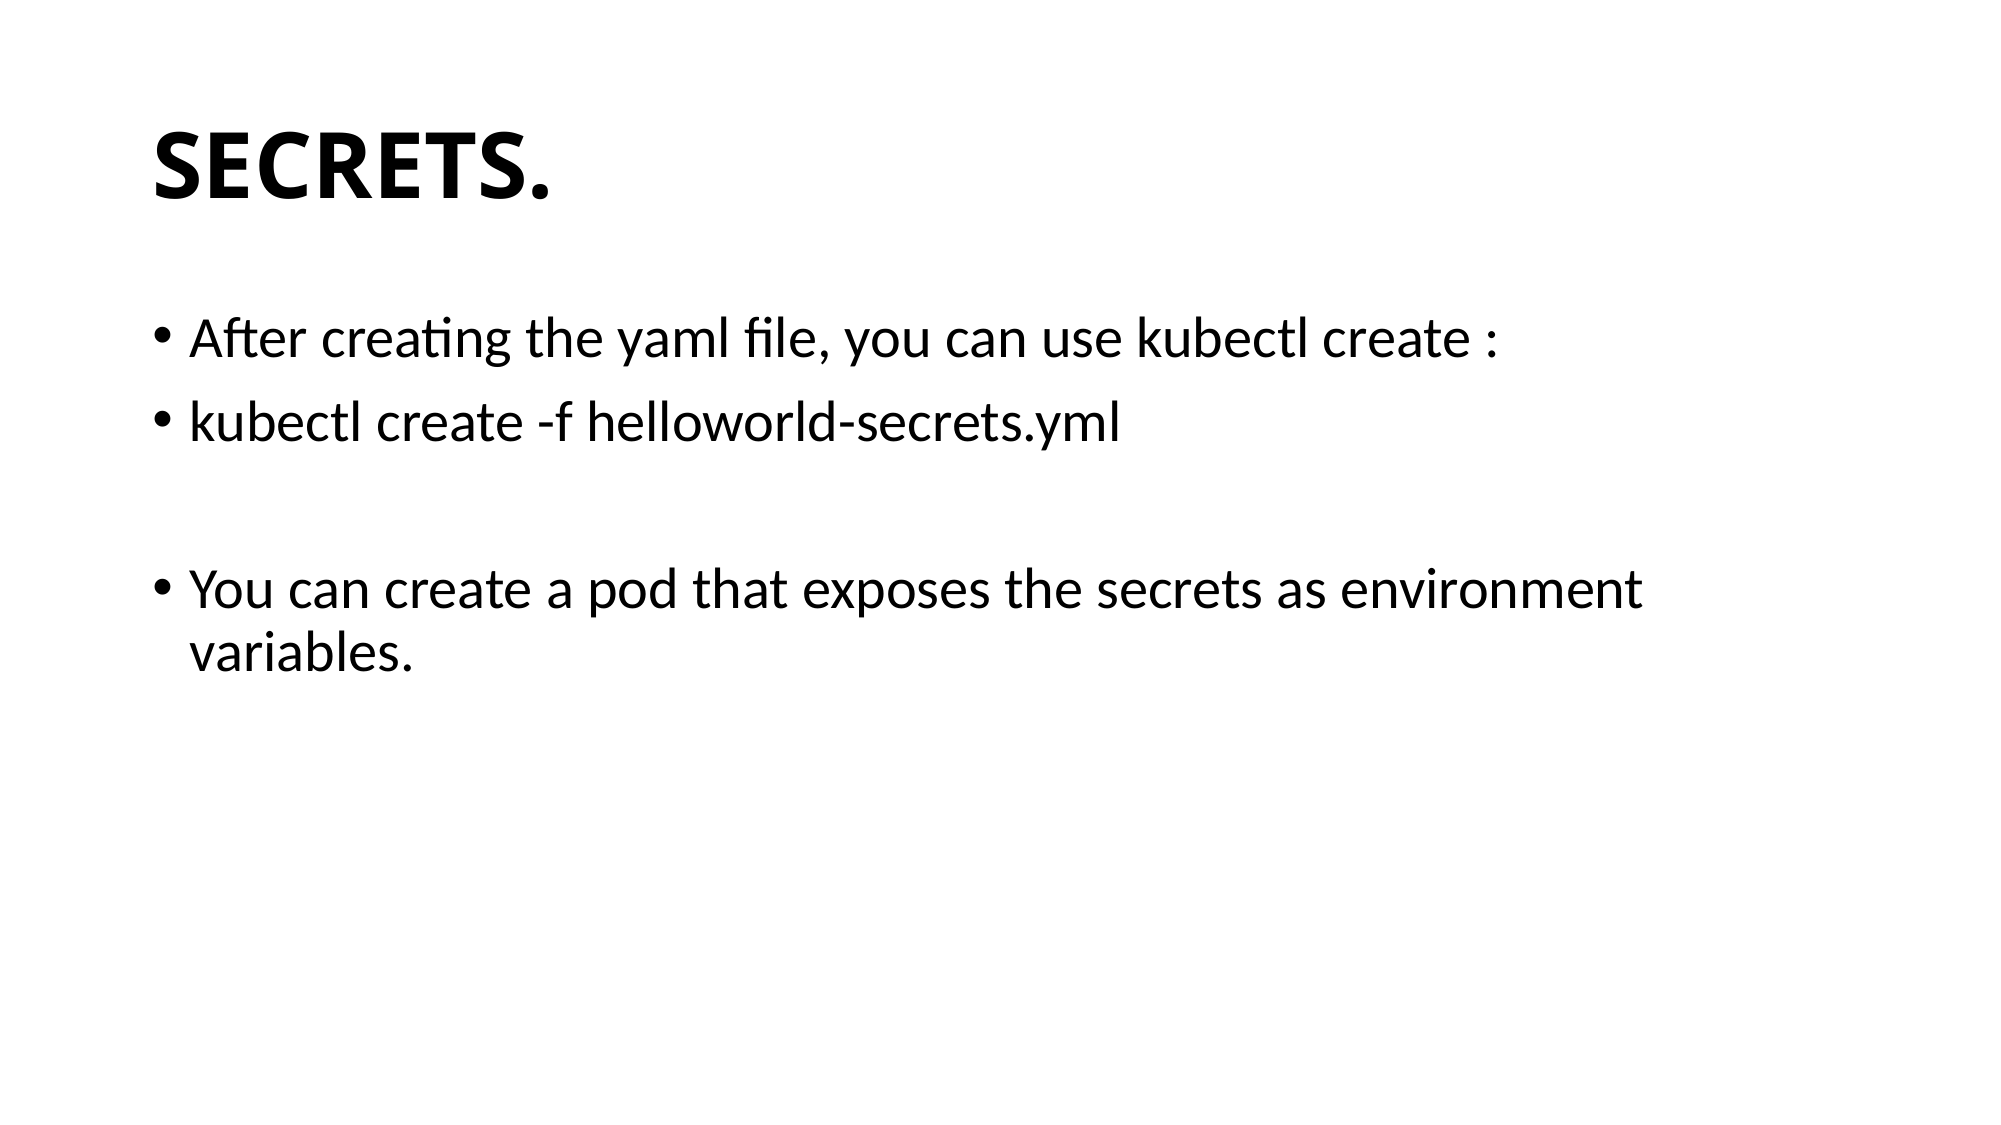

# SECRETS.
After creating the yaml file, you can use kubectl create :
kubectl create -f helloworld-secrets.yml
You can create a pod that exposes the secrets as environment variables.